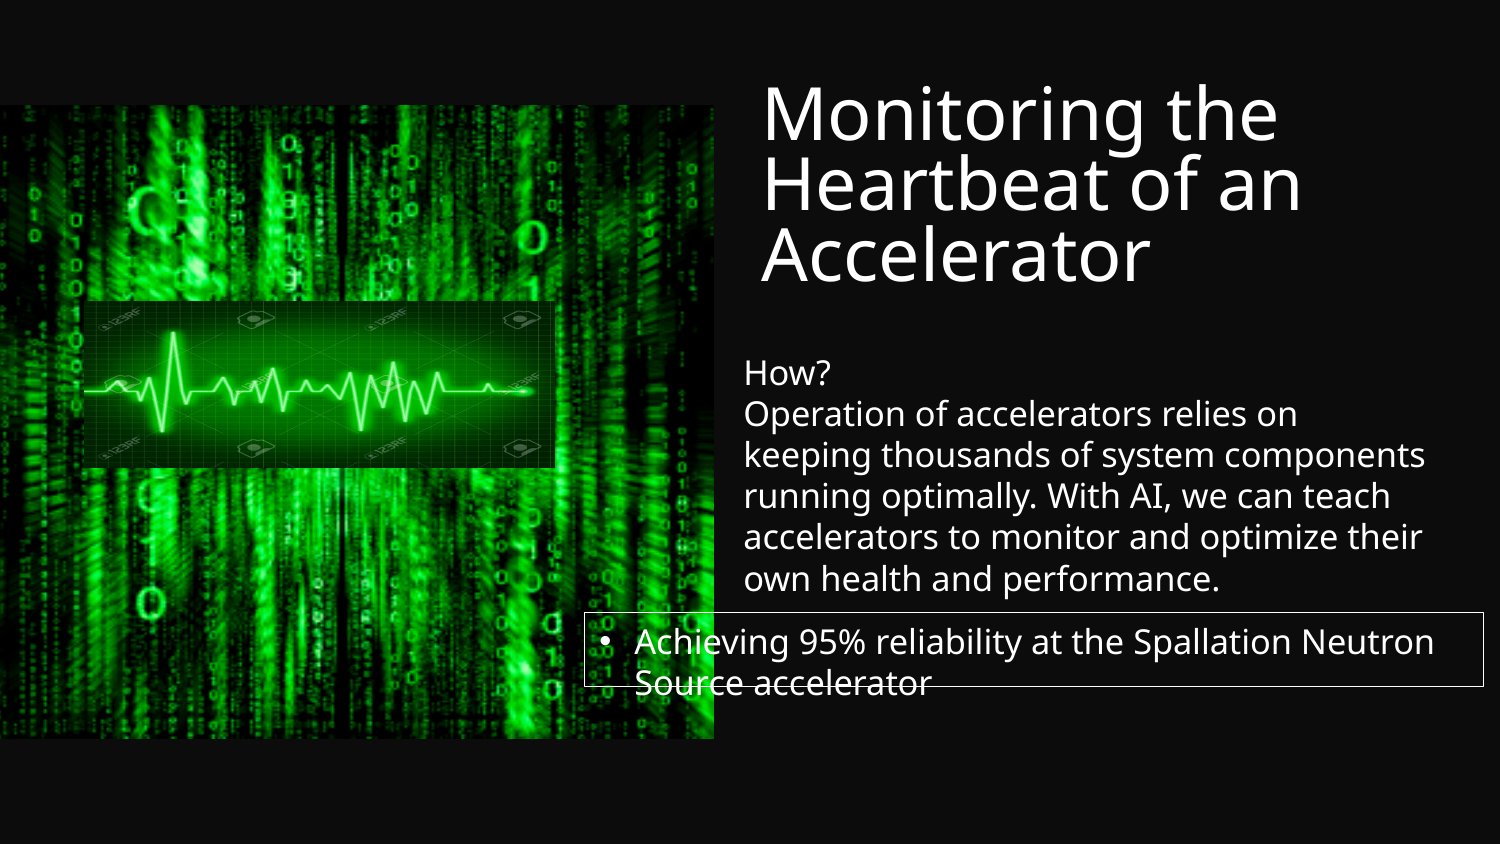

Monitoring the Heartbeat of an Accelerator
How?
Operation of accelerators relies on keeping thousands of system components running optimally. With AI, we can teach accelerators to monitor and optimize their own health and performance.
Achieving 95% reliability at the Spallation Neutron Source accelerator